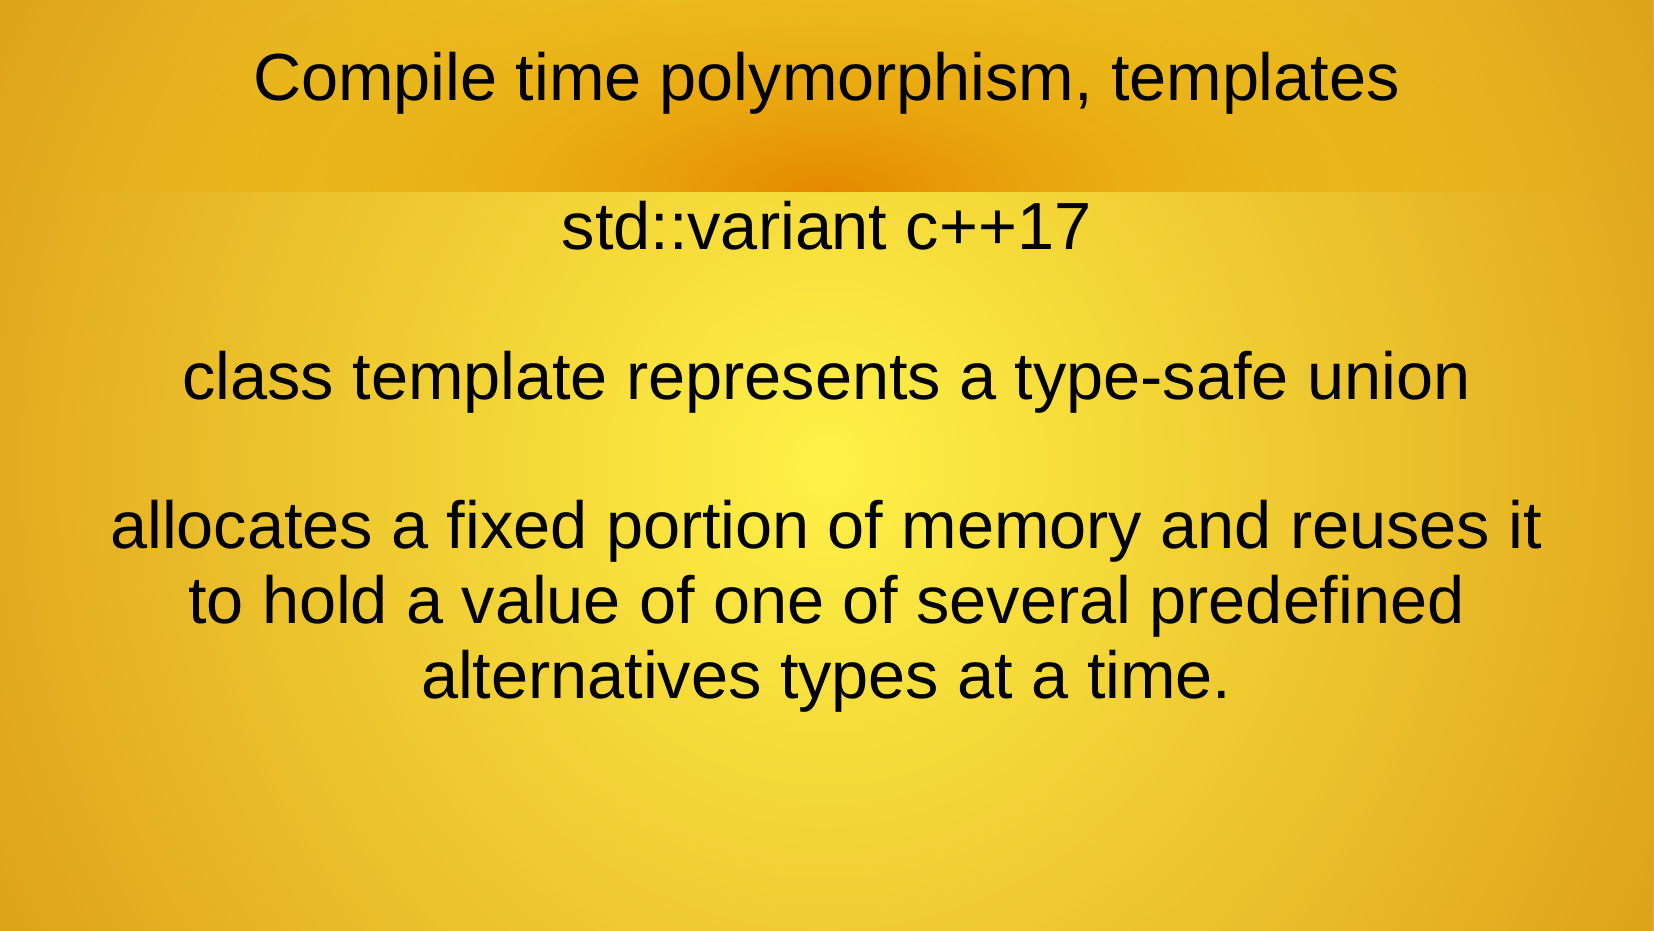

# Compile time polymorphism, templates
std::variant c++17
class template represents a type-safe union
allocates a fixed portion of memory and reuses it to hold a value of one of several predefined alternatives types at a time.